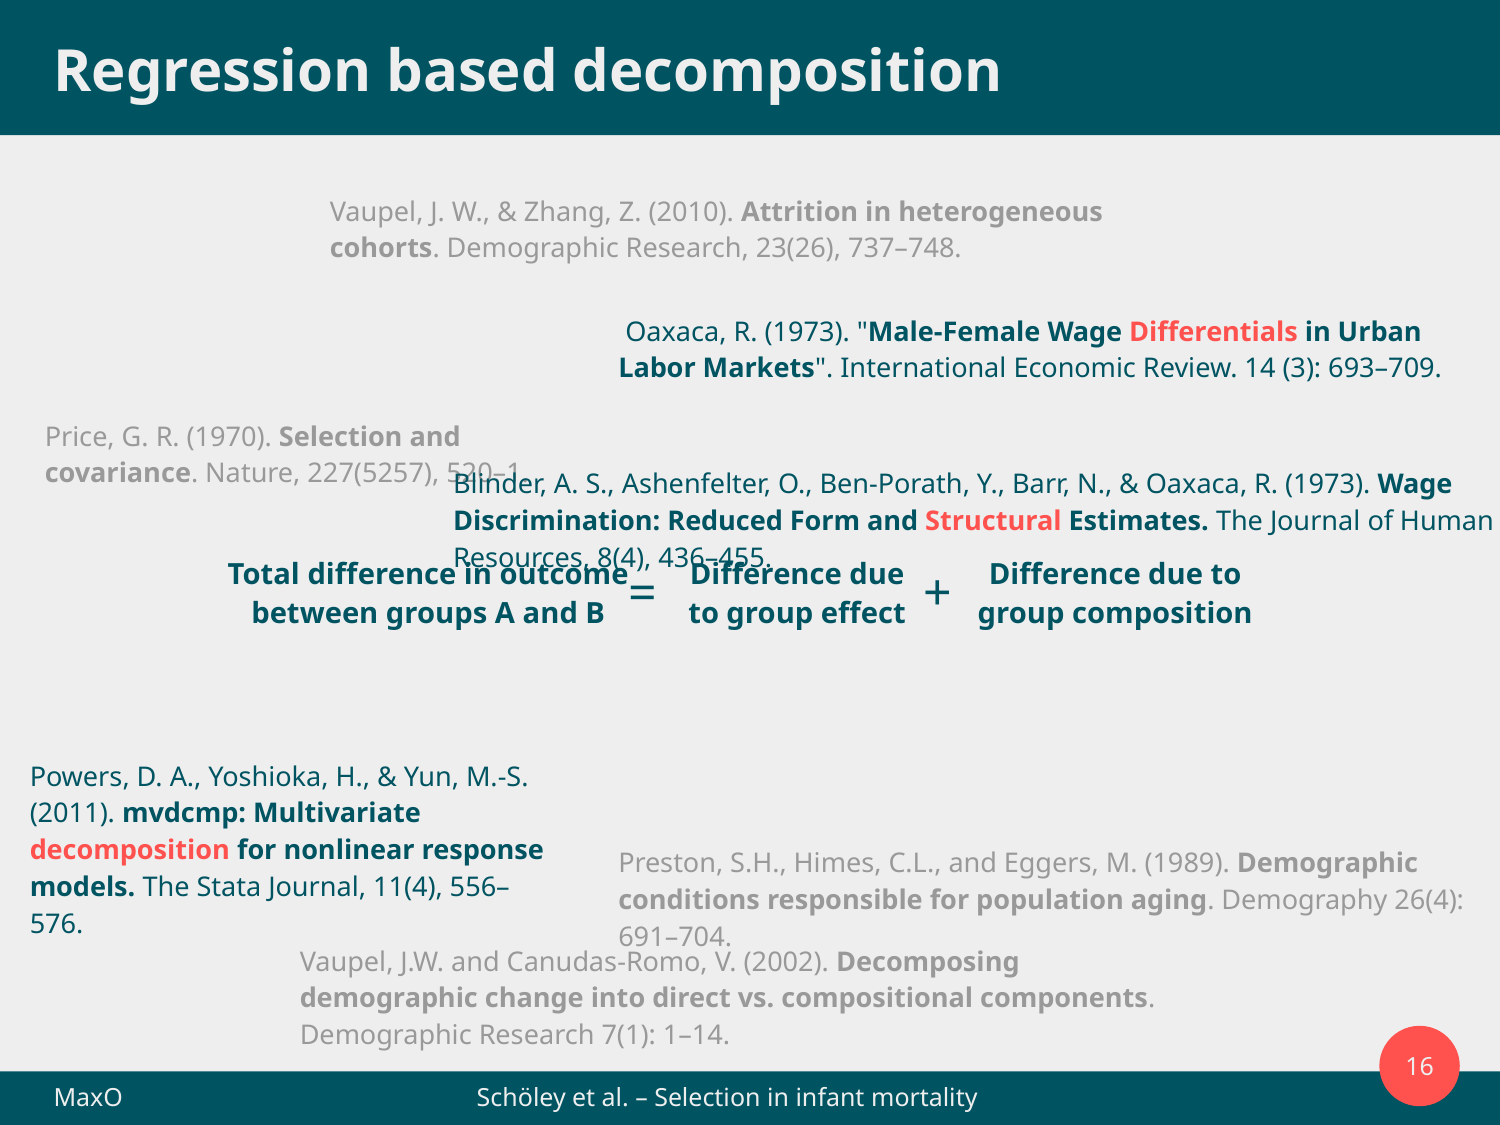

# Regression based decomposition
Vaupel, J. W., & Zhang, Z. (2010). Attrition in heterogeneous cohorts. Demographic Research, 23(26), 737–748.
 Oaxaca, R. (1973). "Male-Female Wage Differentials in Urban Labor Markets". International Economic Review. 14 (3): 693–709.
Price, G. R. (1970). Selection and covariance. Nature, 227(5257), 520–1.
Blinder, A. S., Ashenfelter, O., Ben-Porath, Y., Barr, N., & Oaxaca, R. (1973). Wage Discrimination: Reduced Form and Structural Estimates. The Journal of Human Resources, 8(4), 436–455.
Total difference in outcome
between groups A and B
Difference due
to group effect
Difference due to
group composition
=
+
Powers, D. A., Yoshioka, H., & Yun, M.-S. (2011). mvdcmp: Multivariate decomposition for nonlinear response models. The Stata Journal, 11(4), 556–576.
Preston, S.H., Himes, C.L., and Eggers, M. (1989). Demographic conditions responsible for population aging. Demography 26(4): 691–704.
Vaupel, J.W. and Canudas-Romo, V. (2002). Decomposing demographic change into direct vs. compositional components. Demographic Research 7(1): 1–14.
16
MaxO
Schöley et al. – Selection in infant mortality